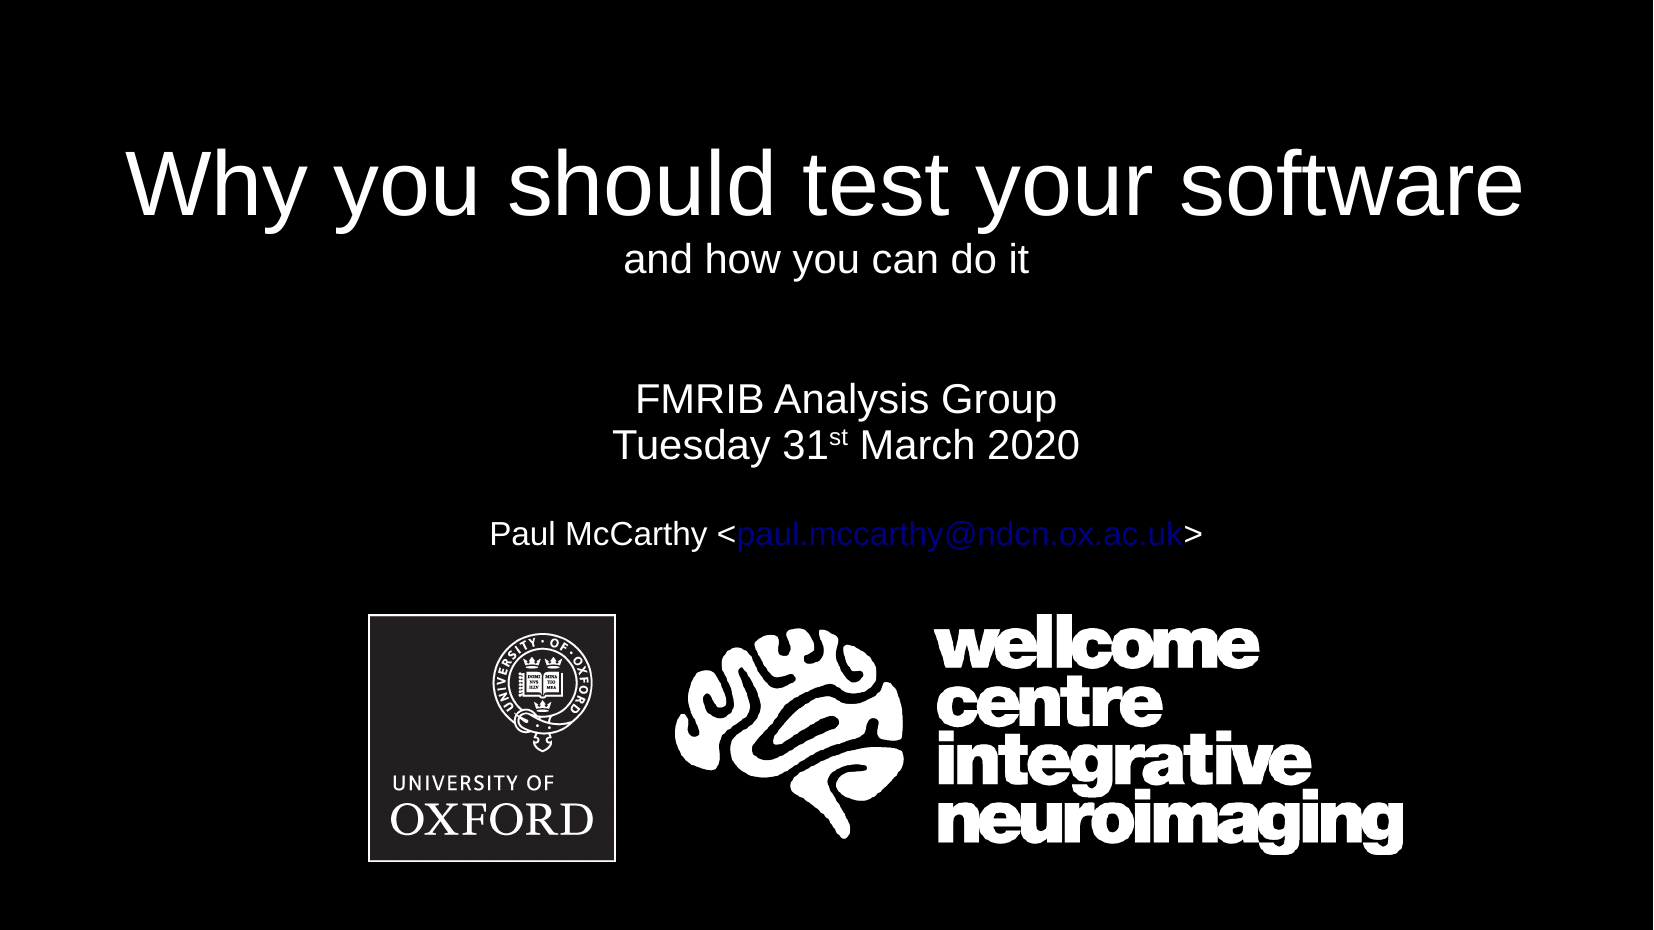

# Why you should test your software and how you can do it
FMRIB Analysis Group
Tuesday 31st March 2020
Paul McCarthy <paul.mccarthy@ndcn.ox.ac.uk>